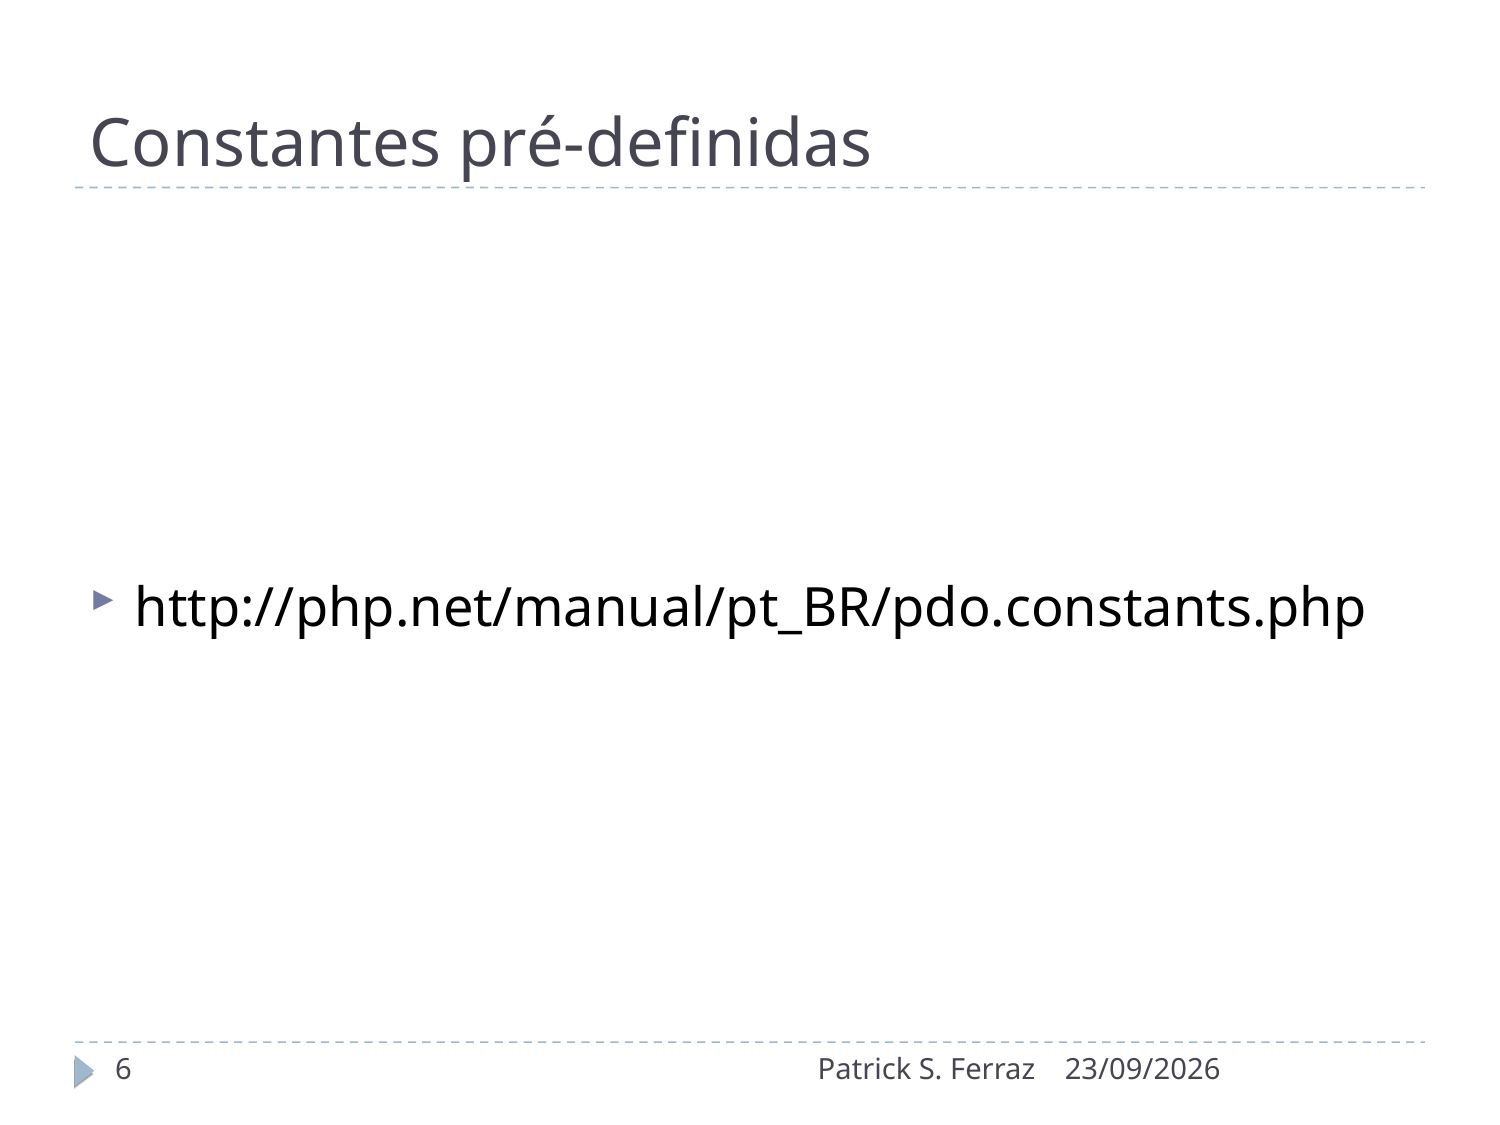

# Constantes pré-definidas
http://php.net/manual/pt_BR/pdo.constants.php
Patrick S. Ferraz